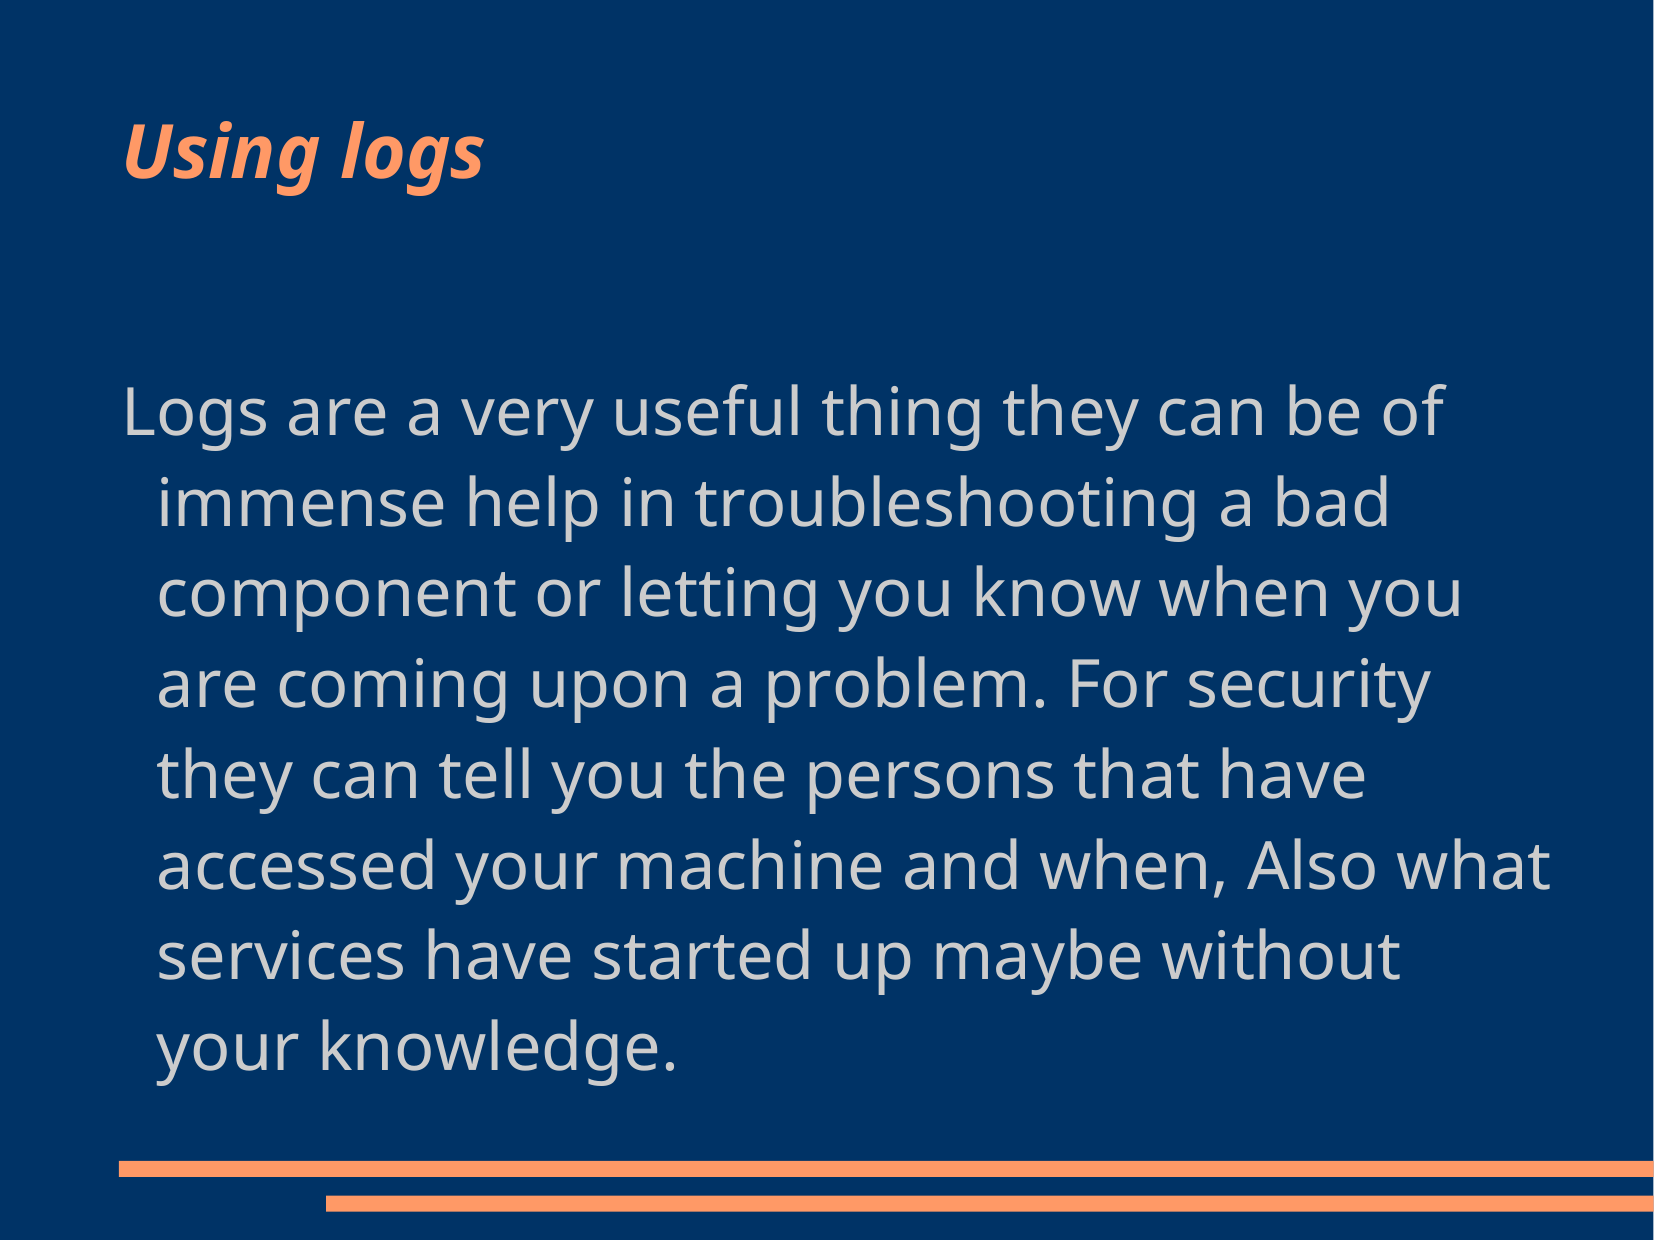

# Using logs
Logs are a very useful thing they can be of immense help in troubleshooting a bad component or letting you know when you are coming upon a problem. For security they can tell you the persons that have accessed your machine and when, Also what services have started up maybe without your knowledge.